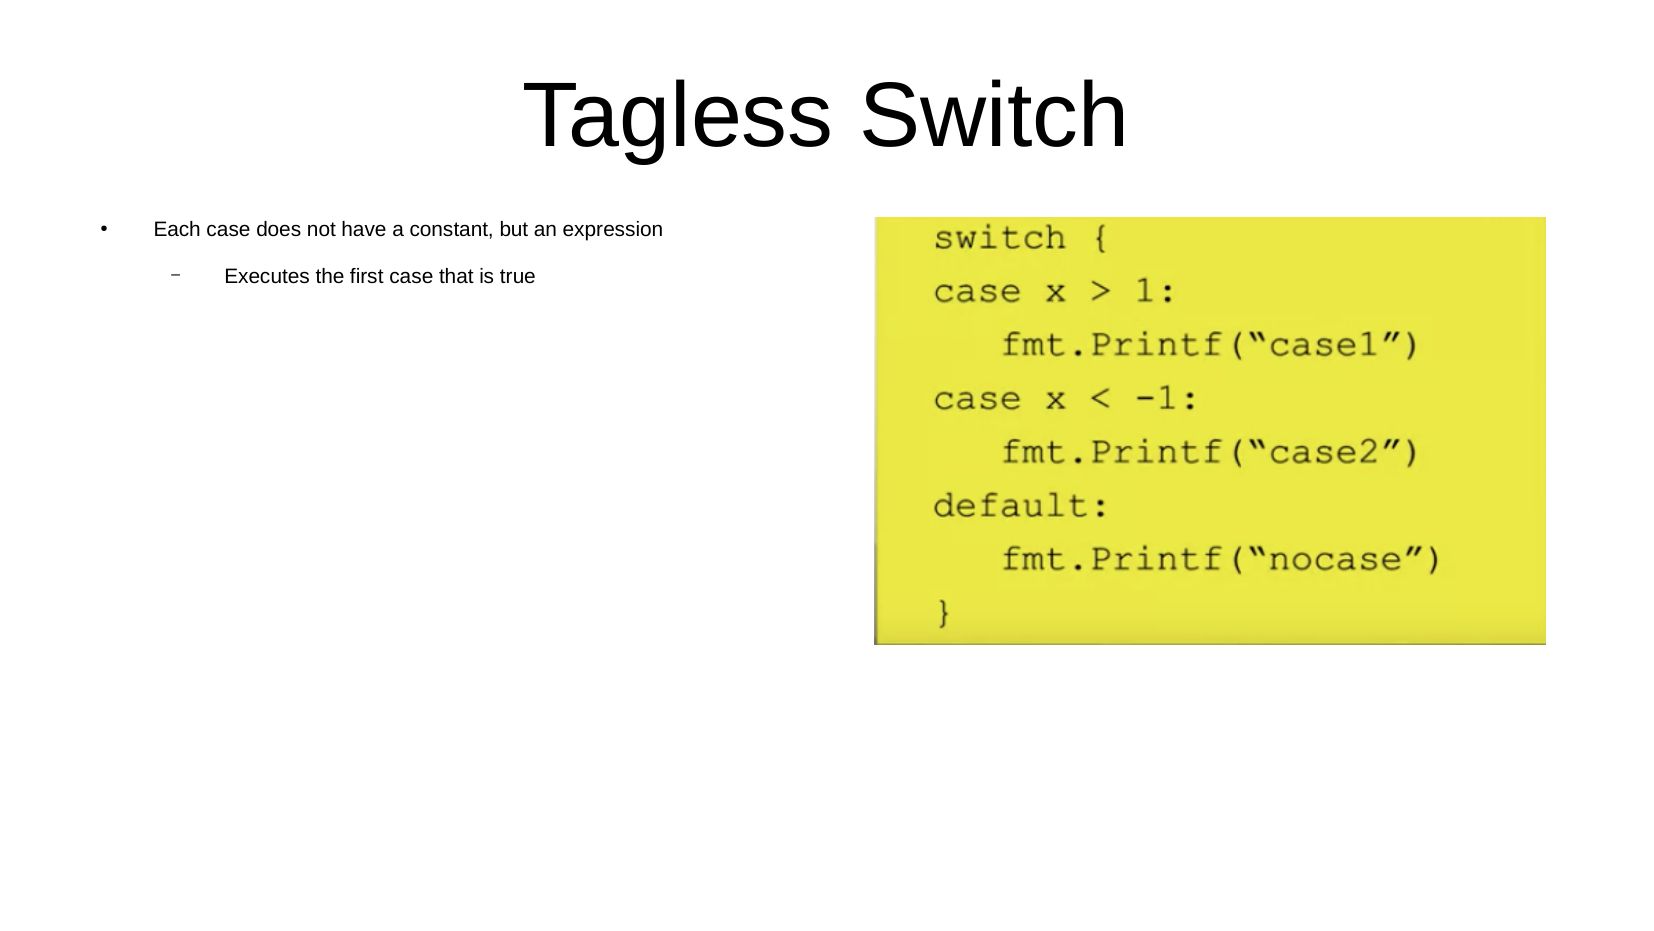

# Tagless Switch
Each case does not have a constant, but an expression
Executes the first case that is true